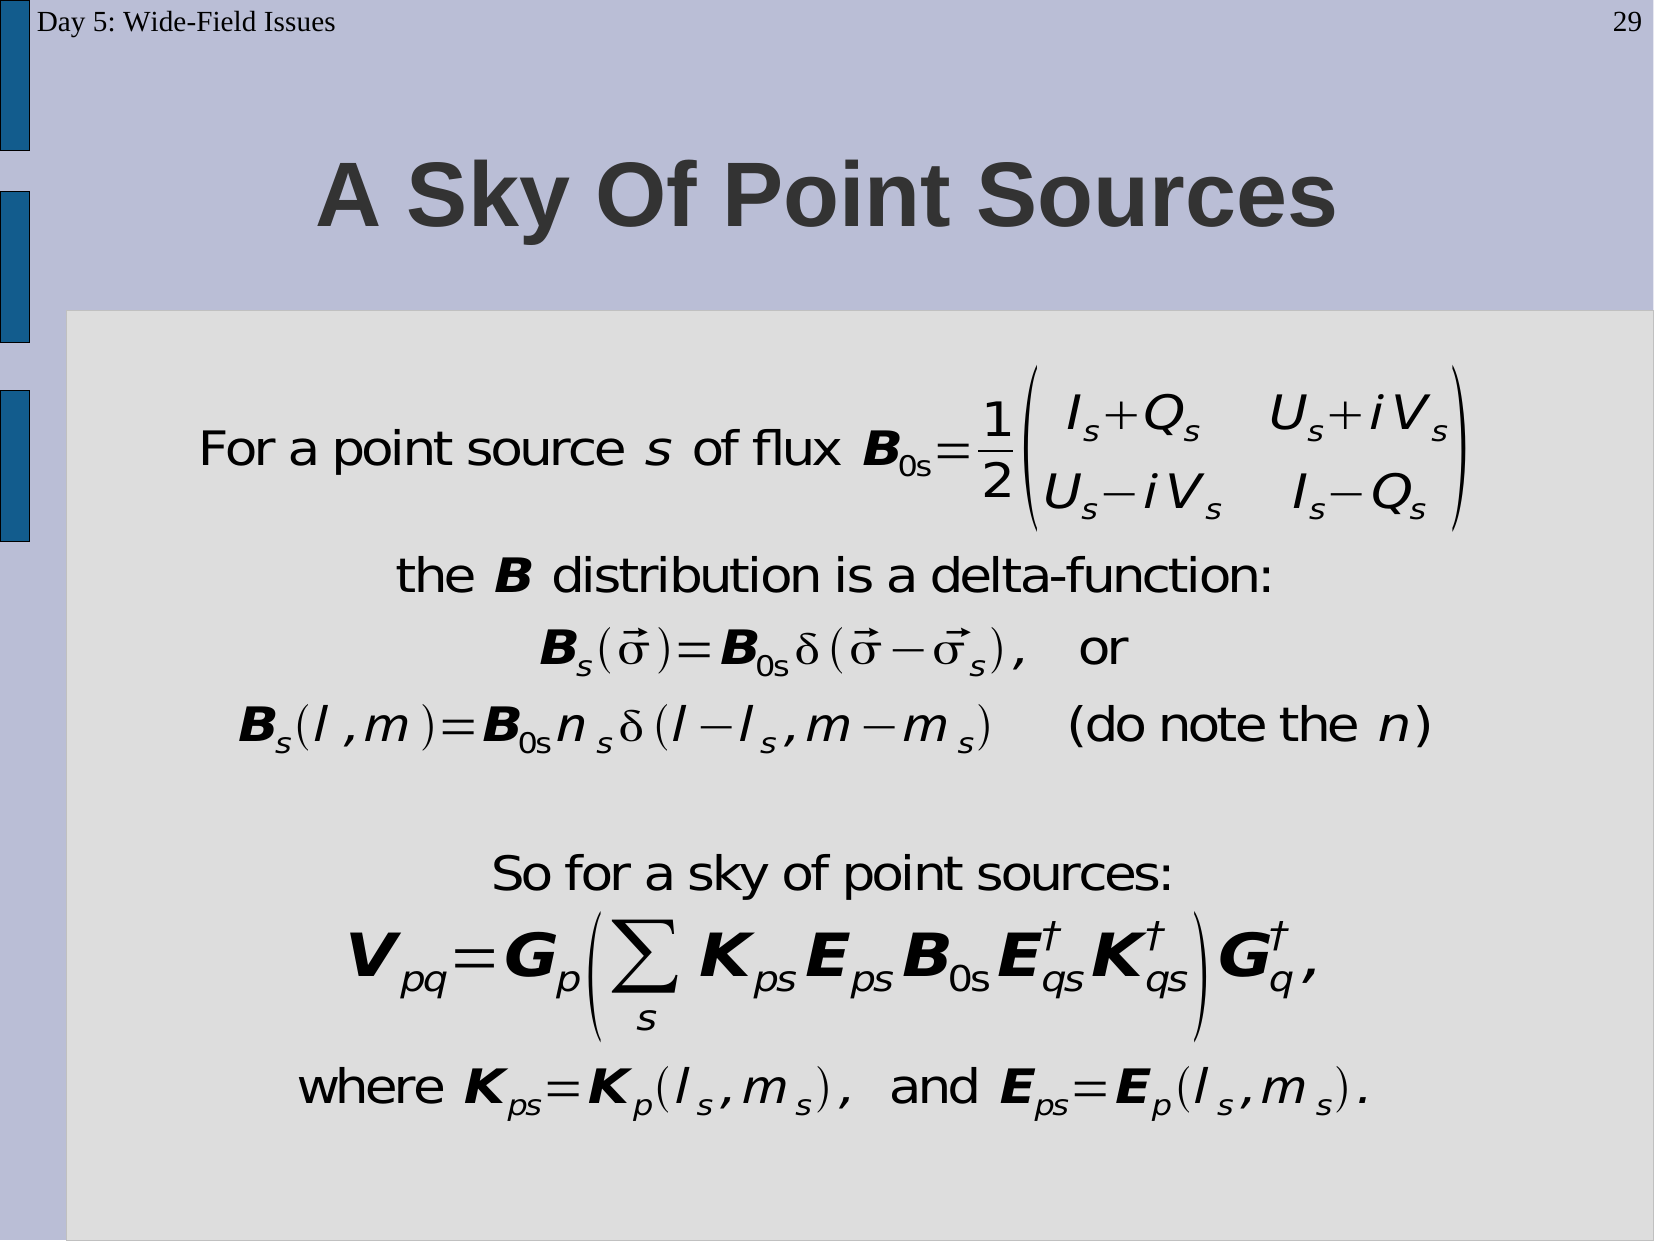

Day 5: Wide-Field Issues
29
# A Sky Of Point Sources